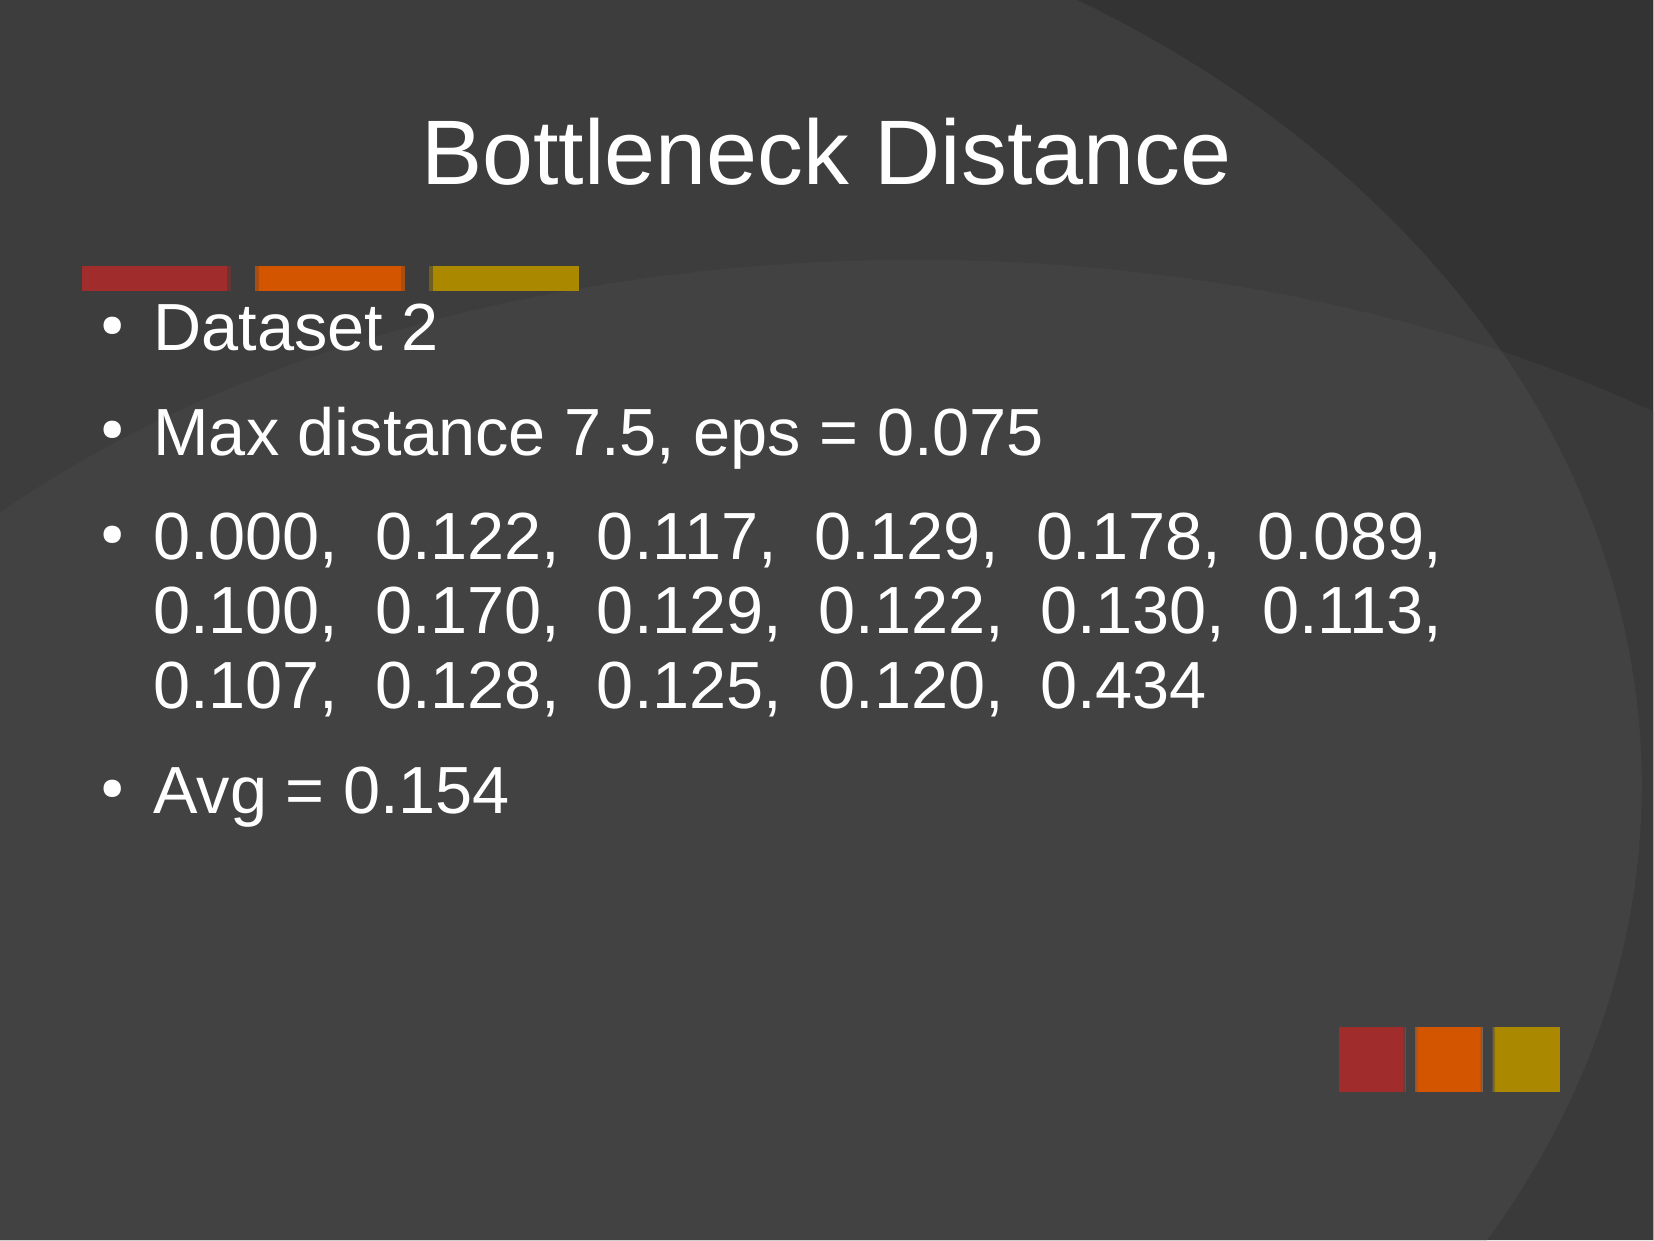

# Bottleneck Distance
Dataset 2
Max distance 7.5, eps = 0.075
0.000, 0.122, 0.117, 0.129, 0.178, 0.089, 0.100, 0.170, 0.129, 0.122, 0.130, 0.113, 0.107, 0.128, 0.125, 0.120, 0.434
Avg = 0.154